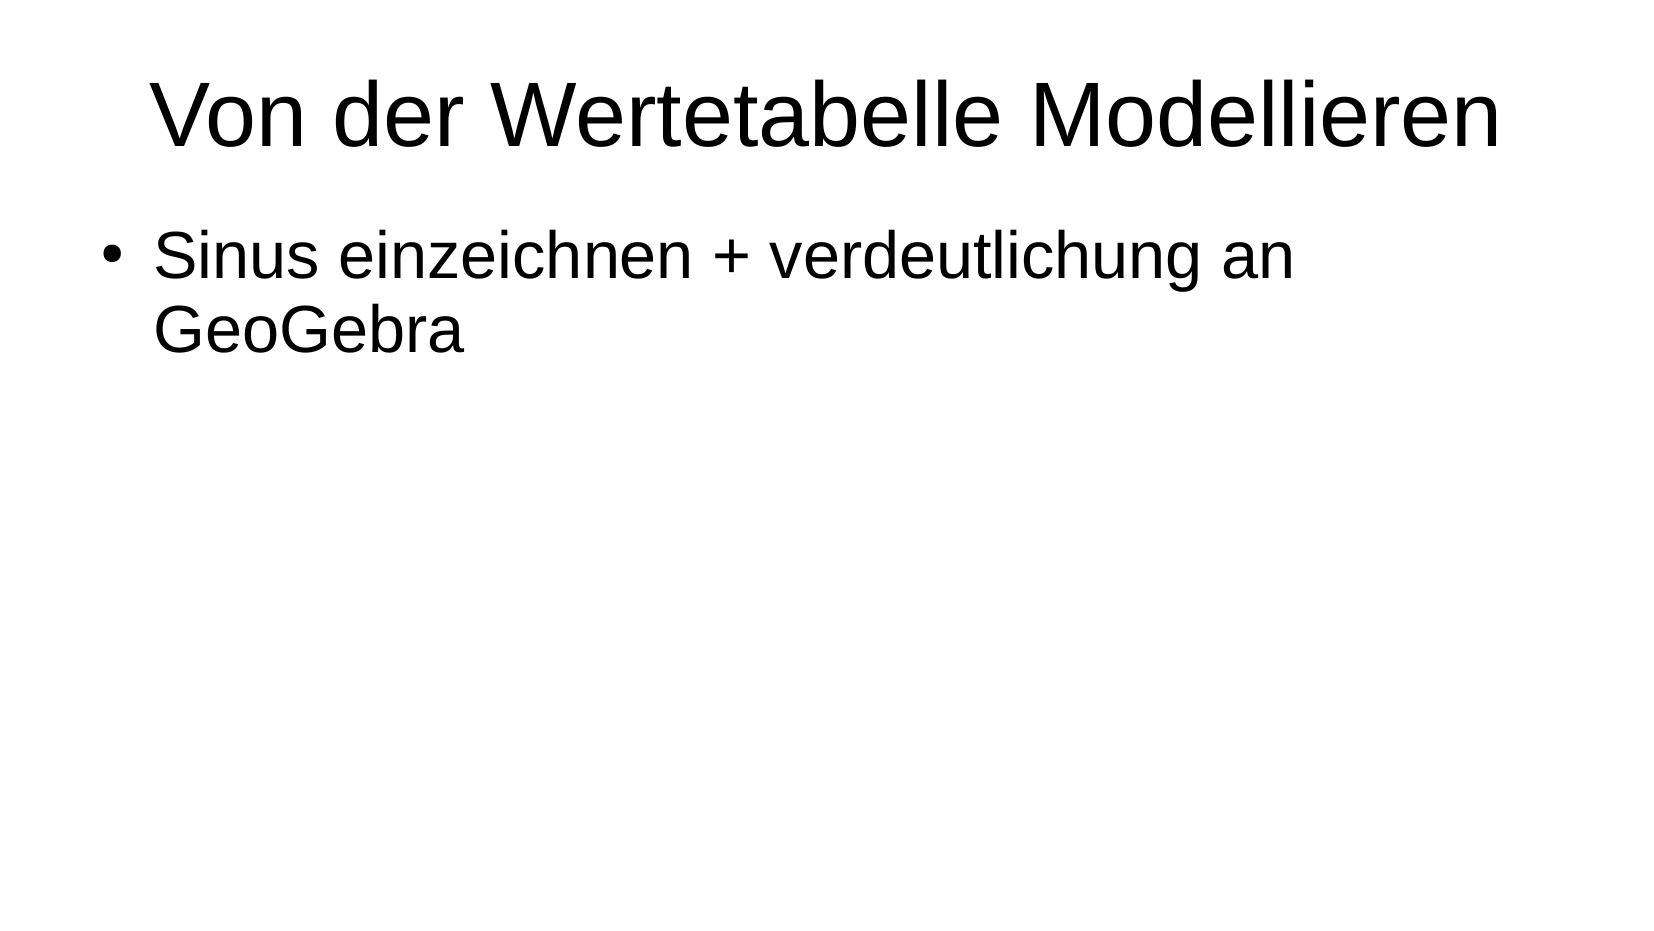

# Von der Wertetabelle Modellieren
Sinus einzeichnen + verdeutlichung an GeoGebra